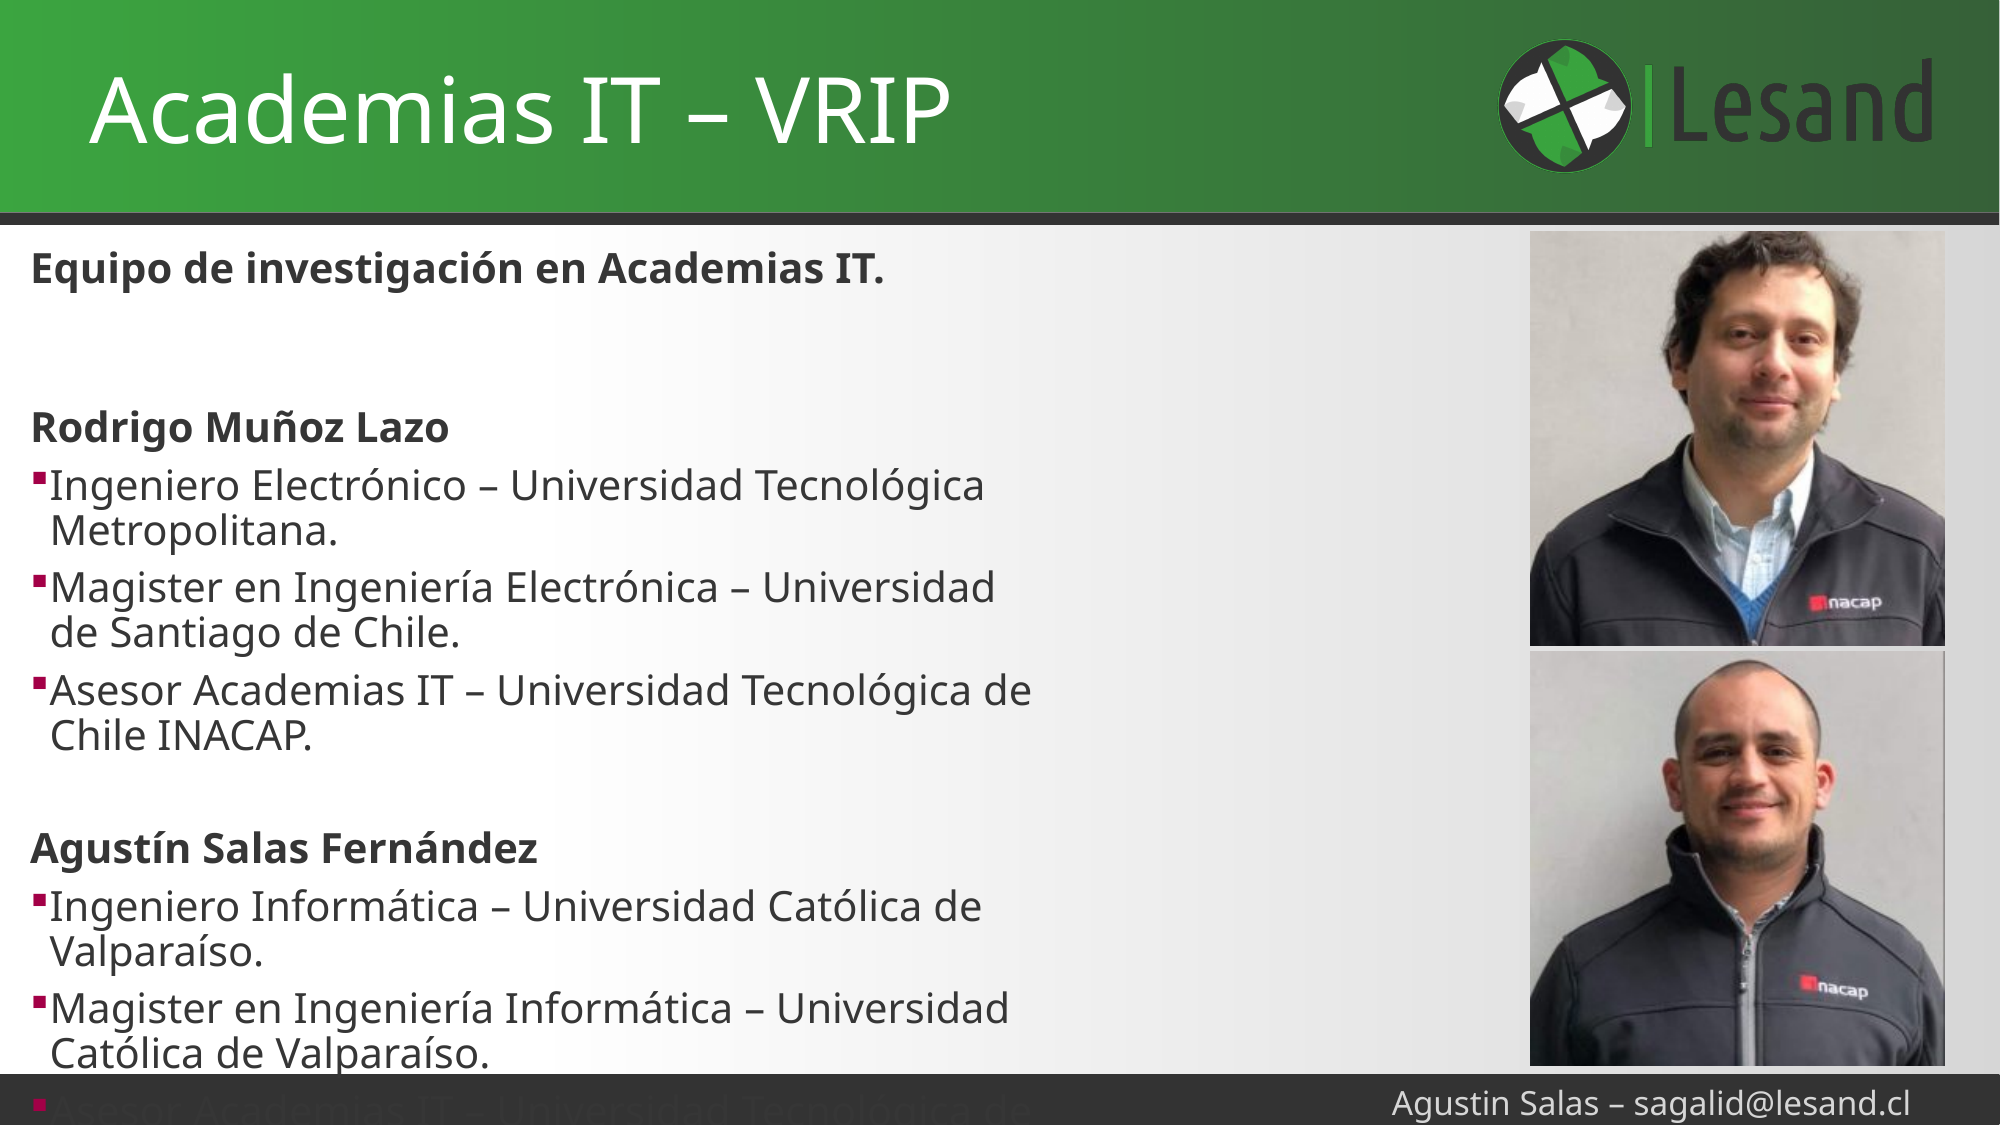

Academias IT – VRIP
Equipo de investigación en Academias IT.
Rodrigo Muñoz Lazo
Ingeniero Electrónico – Universidad Tecnológica Metropolitana.
Magister en Ingeniería Electrónica – Universidad de Santiago de Chile.
Asesor Academias IT – Universidad Tecnológica de Chile INACAP.
Agustín Salas Fernández
Ingeniero Informática – Universidad Católica de Valparaíso.
Magister en Ingeniería Informática – Universidad Católica de Valparaíso.
Asesor Academias IT – Universidad Tecnológica de Chile INACAP.